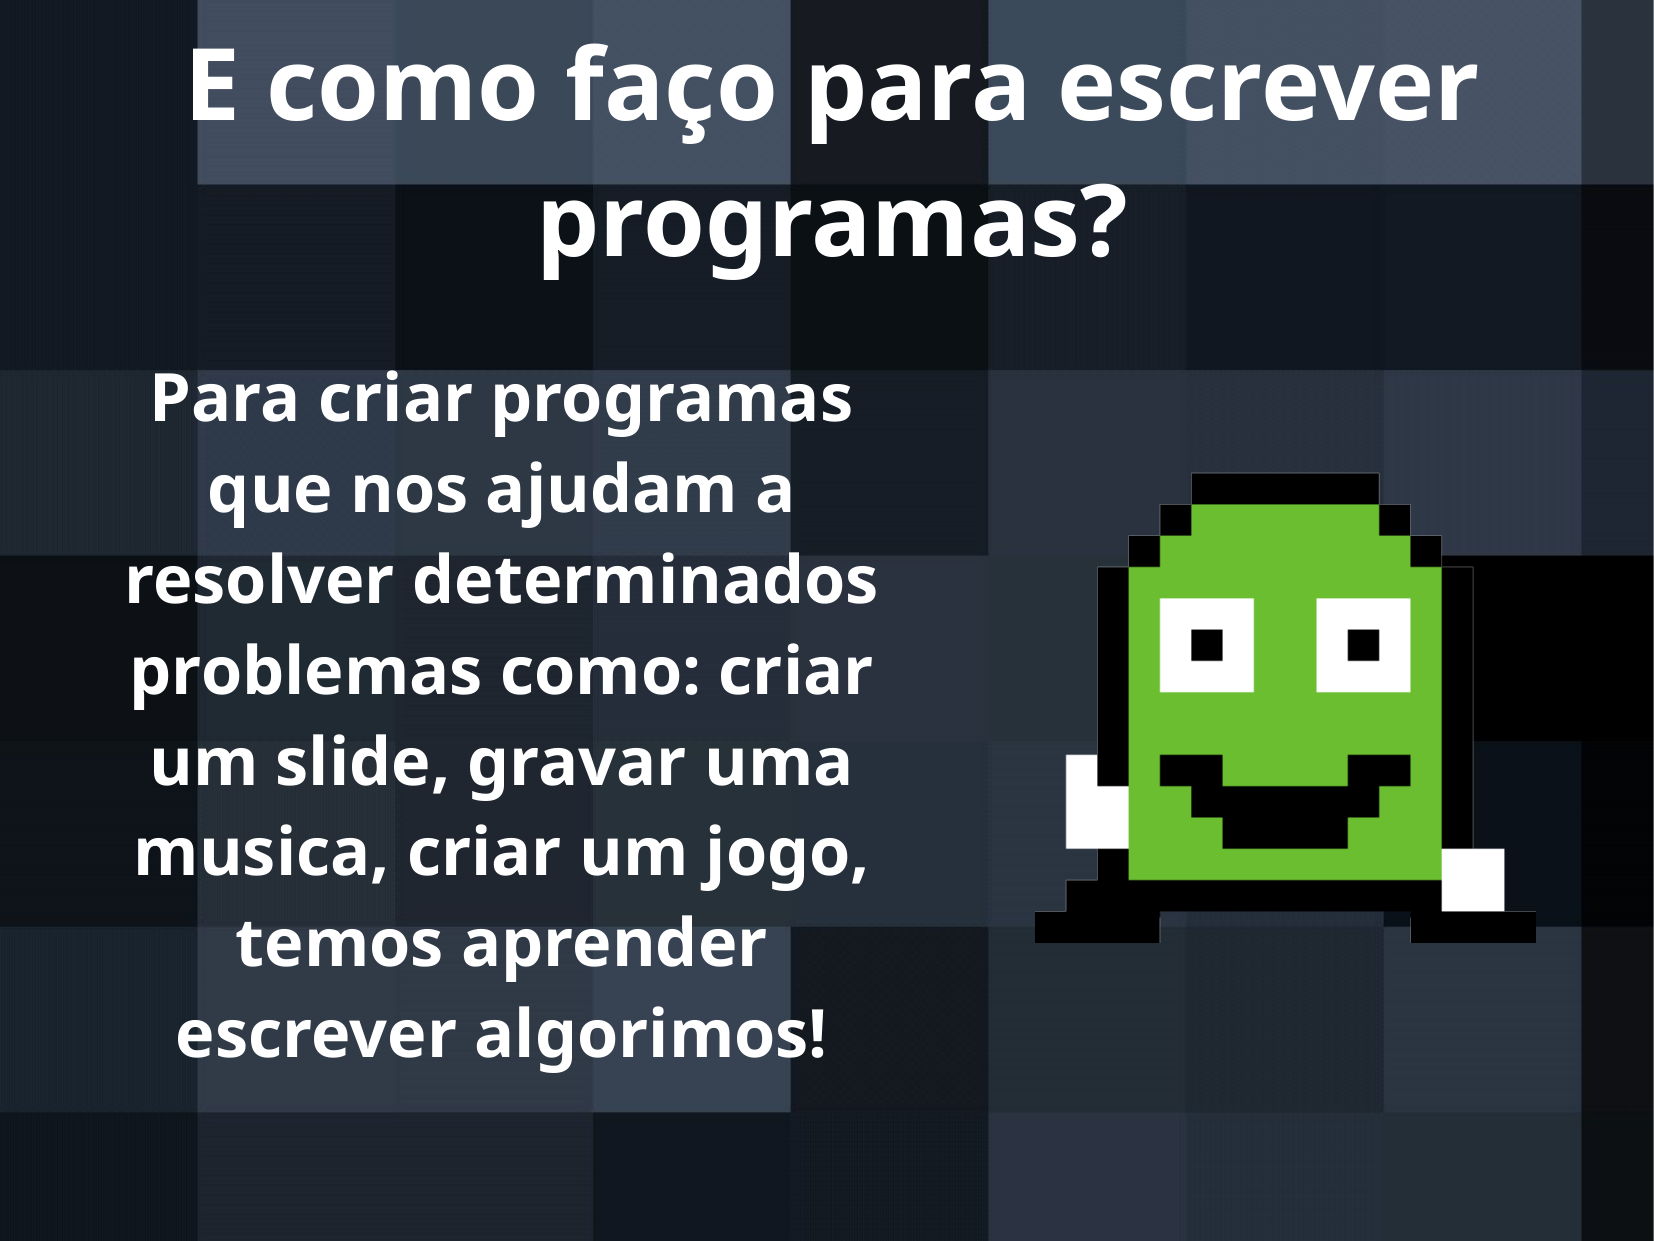

# E como faço para escrever programas?
Para criar programas que nos ajudam a resolver determinados problemas como: criar um slide, gravar uma musica, criar um jogo, temos aprender escrever algorimos!